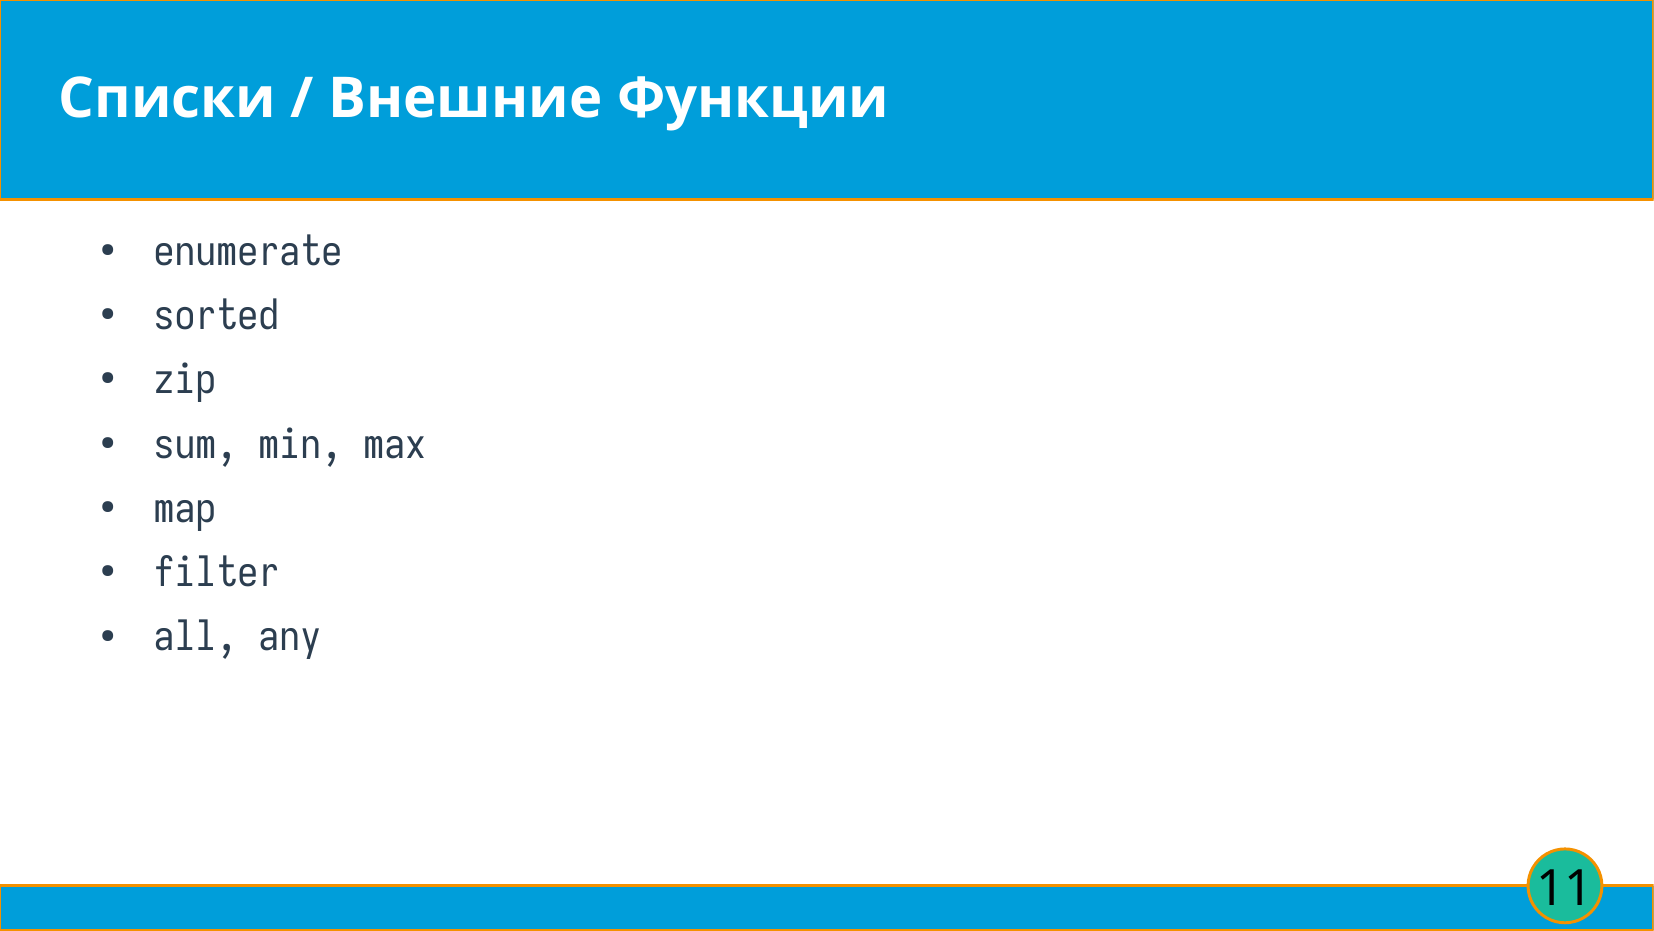

# Списки / Внешние Функции
enumerate
sorted
zip
sum, min, max
map
filter
all, any